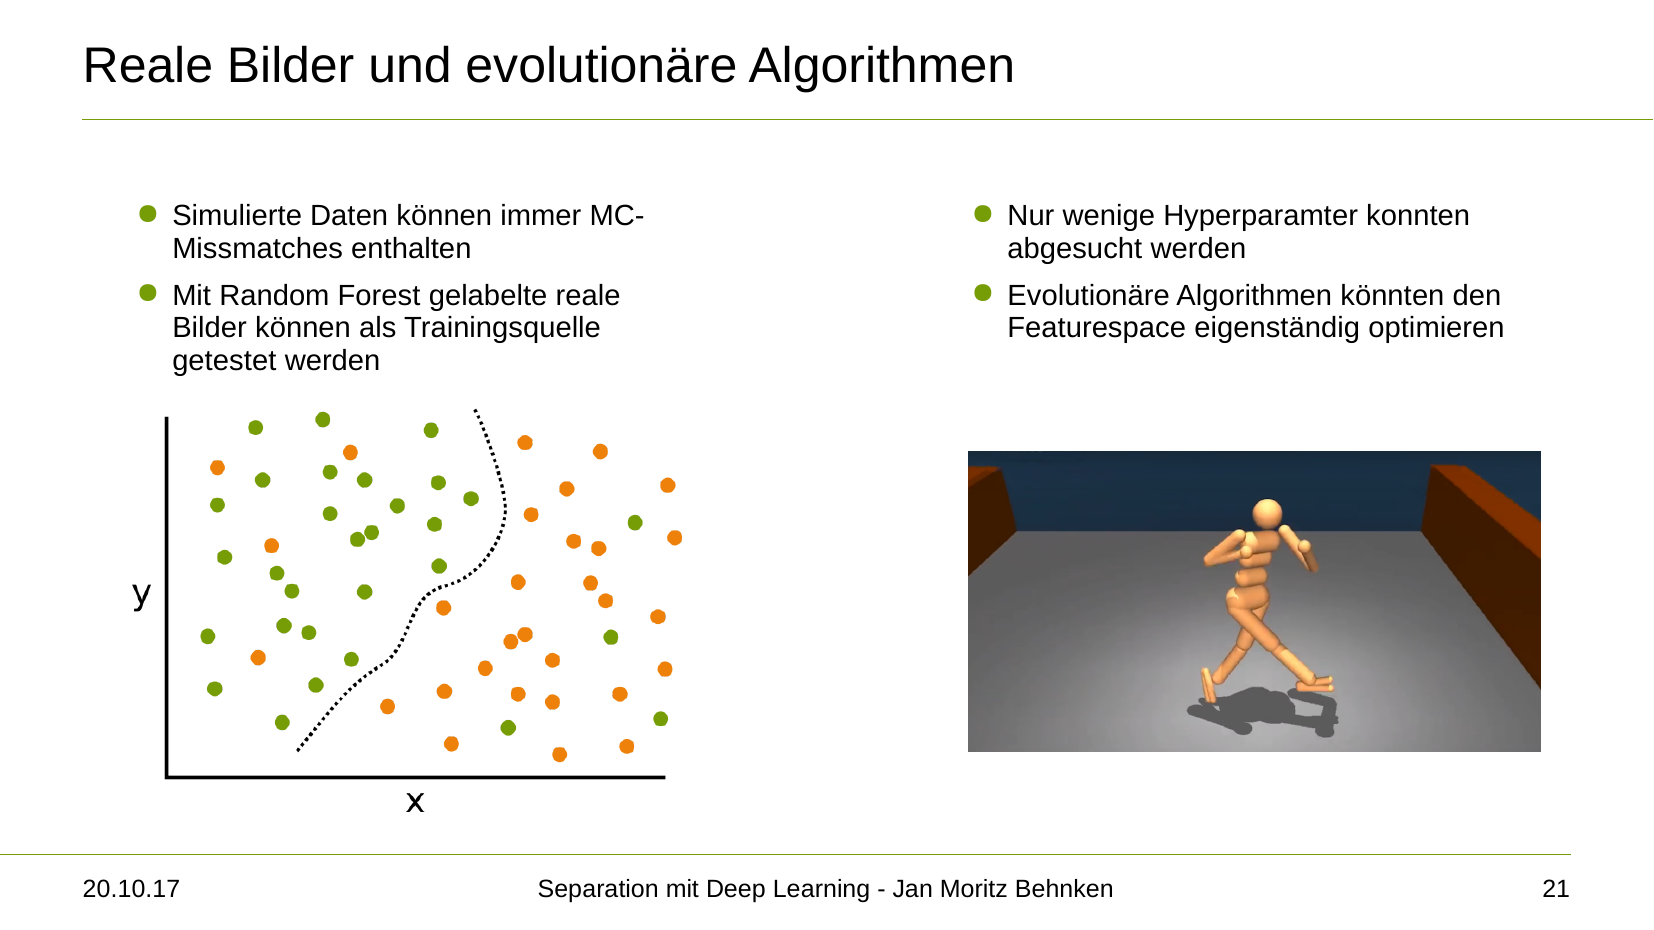

# Reale Bilder und evolutionäre Algorithmen
Simulierte Daten können immer MC-Missmatches enthalten
Mit Random Forest gelabelte reale Bilder können als Trainingsquelle getestet werden
Nur wenige Hyperparamter konnten abgesucht werden
Evolutionäre Algorithmen könnten den Featurespace eigenständig optimieren
20.10.17
Separation mit Deep Learning - Jan Moritz Behnken
21